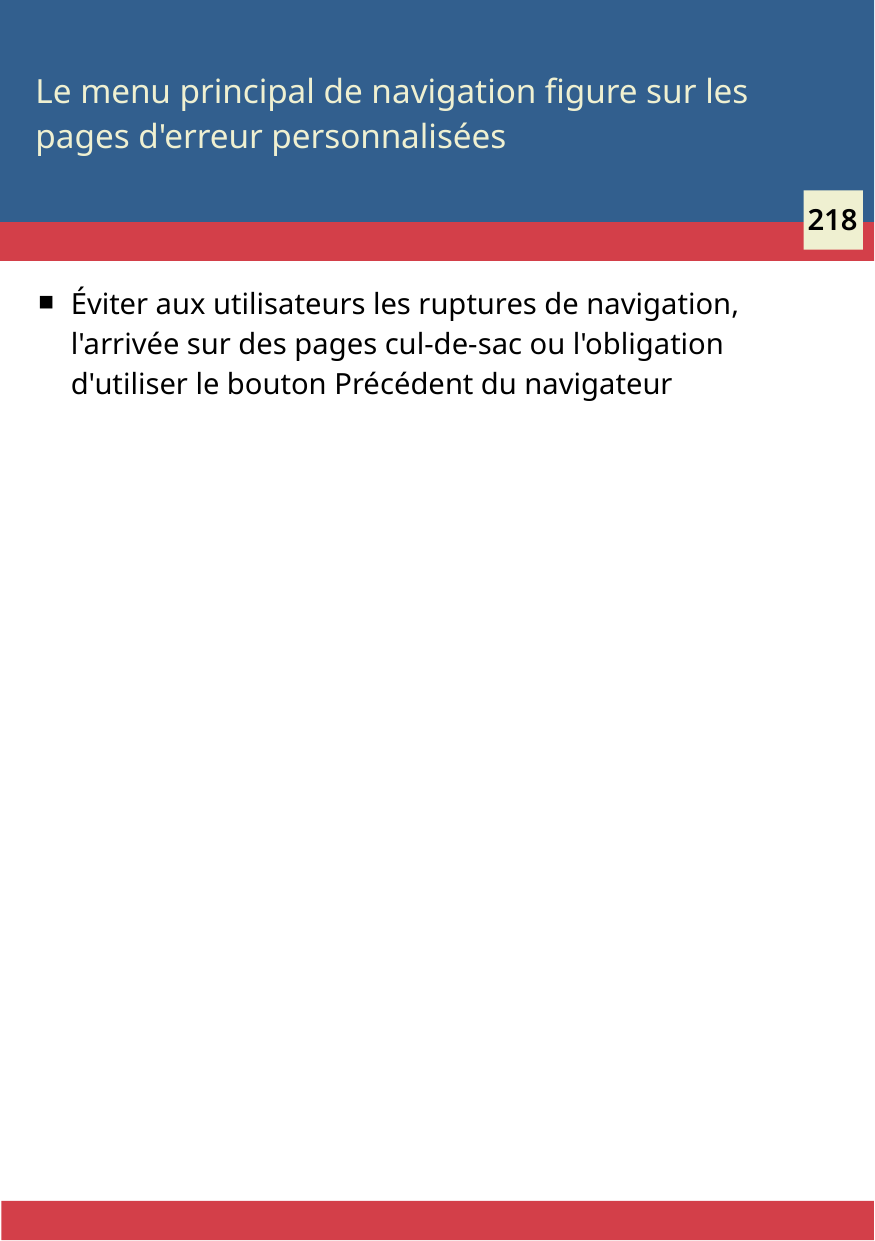

# Le menu principal de navigation figure sur les pages d'erreur personnalisées
218
Éviter aux utilisateurs les ruptures de navigation, l'arrivée sur des pages cul-de-sac ou l'obligation d'utiliser le bouton Précédent du navigateur